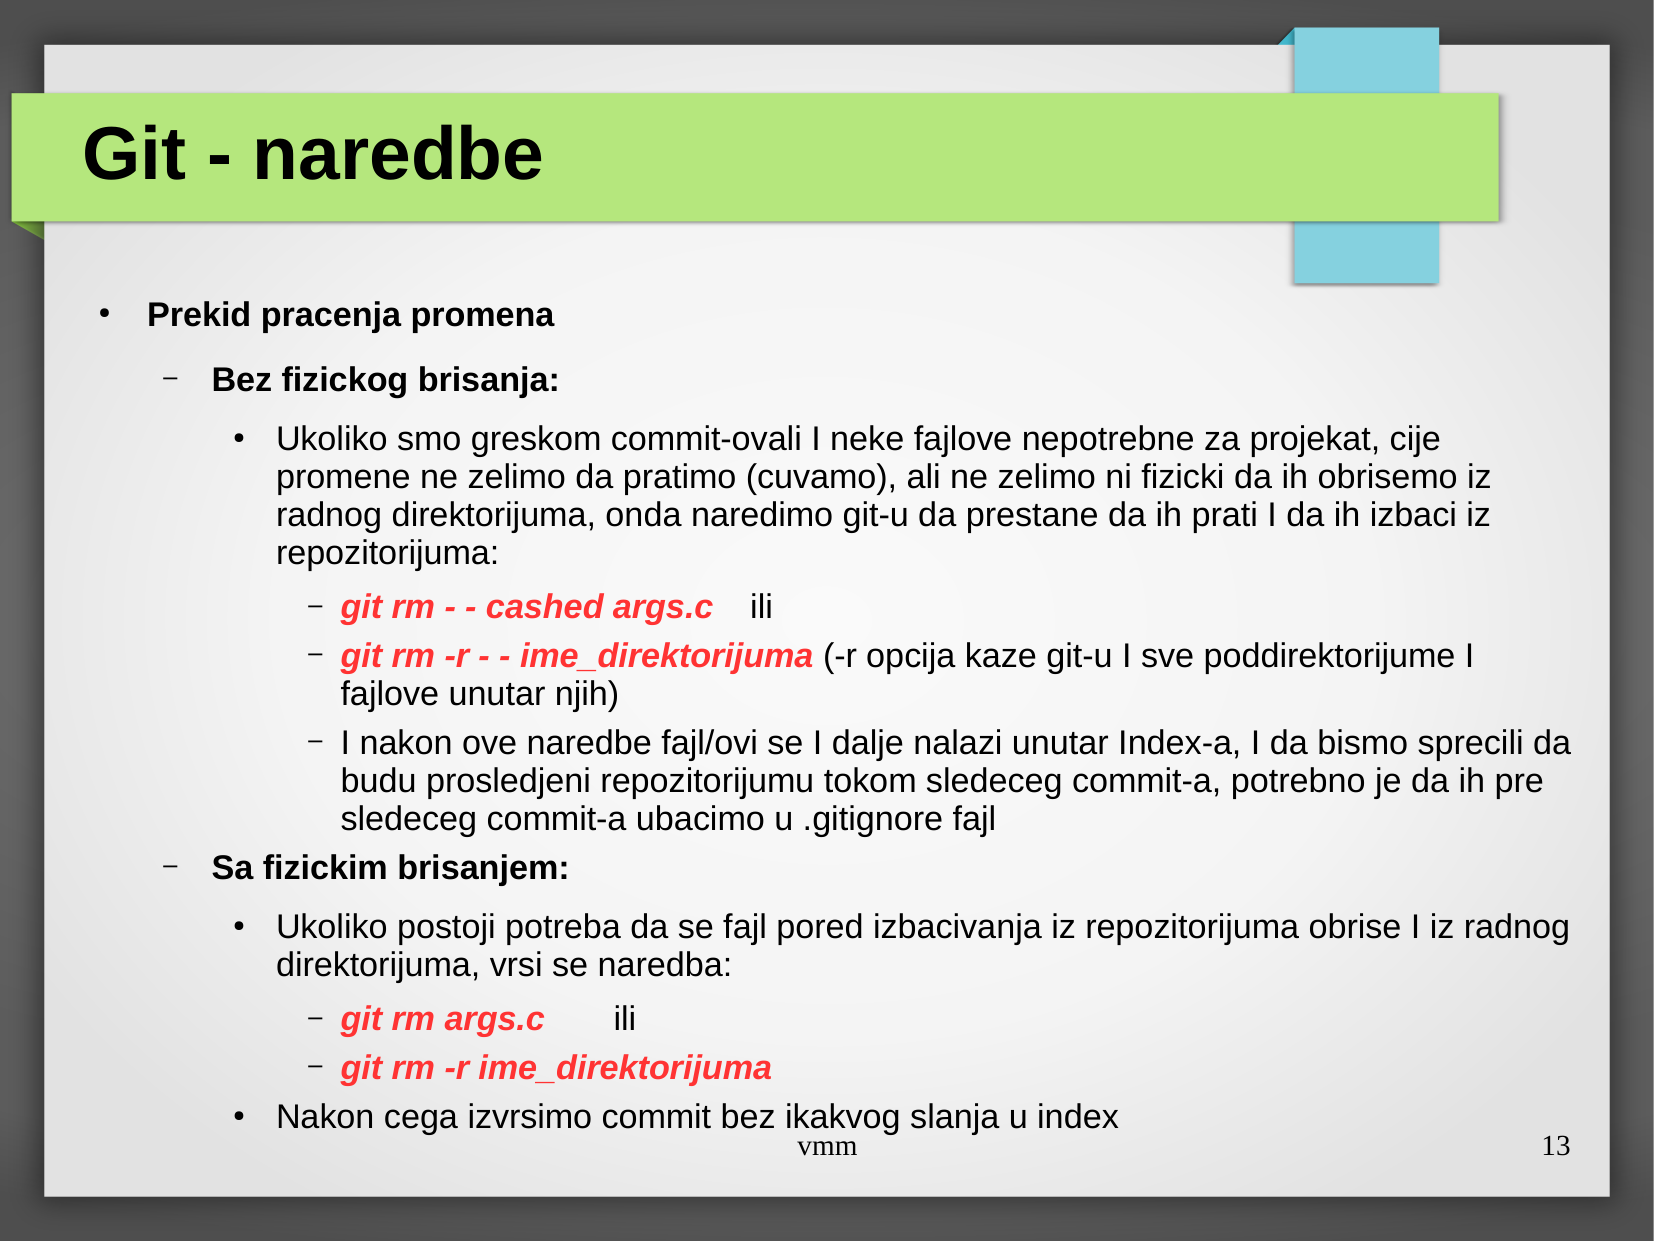

# Git - naredbe
Prekid pracenja promena
Bez fizickog brisanja:
Ukoliko smo greskom commit-ovali I neke fajlove nepotrebne za projekat, cije promene ne zelimo da pratimo (cuvamo), ali ne zelimo ni fizicki da ih obrisemo iz radnog direktorijuma, onda naredimo git-u da prestane da ih prati I da ih izbaci iz repozitorijuma:
git rm - - cashed args.c 	ili
git rm -r - - ime_direktorijuma (-r opcija kaze git-u I sve poddirektorijume I fajlove unutar njih)
I nakon ove naredbe fajl/ovi se I dalje nalazi unutar Index-a, I da bismo sprecili da budu prosledjeni repozitorijumu tokom sledeceg commit-a, potrebno je da ih pre sledeceg commit-a ubacimo u .gitignore fajl
Sa fizickim brisanjem:
Ukoliko postoji potreba da se fajl pored izbacivanja iz repozitorijuma obrise I iz radnog direktorijuma, vrsi se naredba:
git rm args.c 	ili
git rm -r ime_direktorijuma
Nakon cega izvrsimo commit bez ikakvog slanja u index
vmm
13